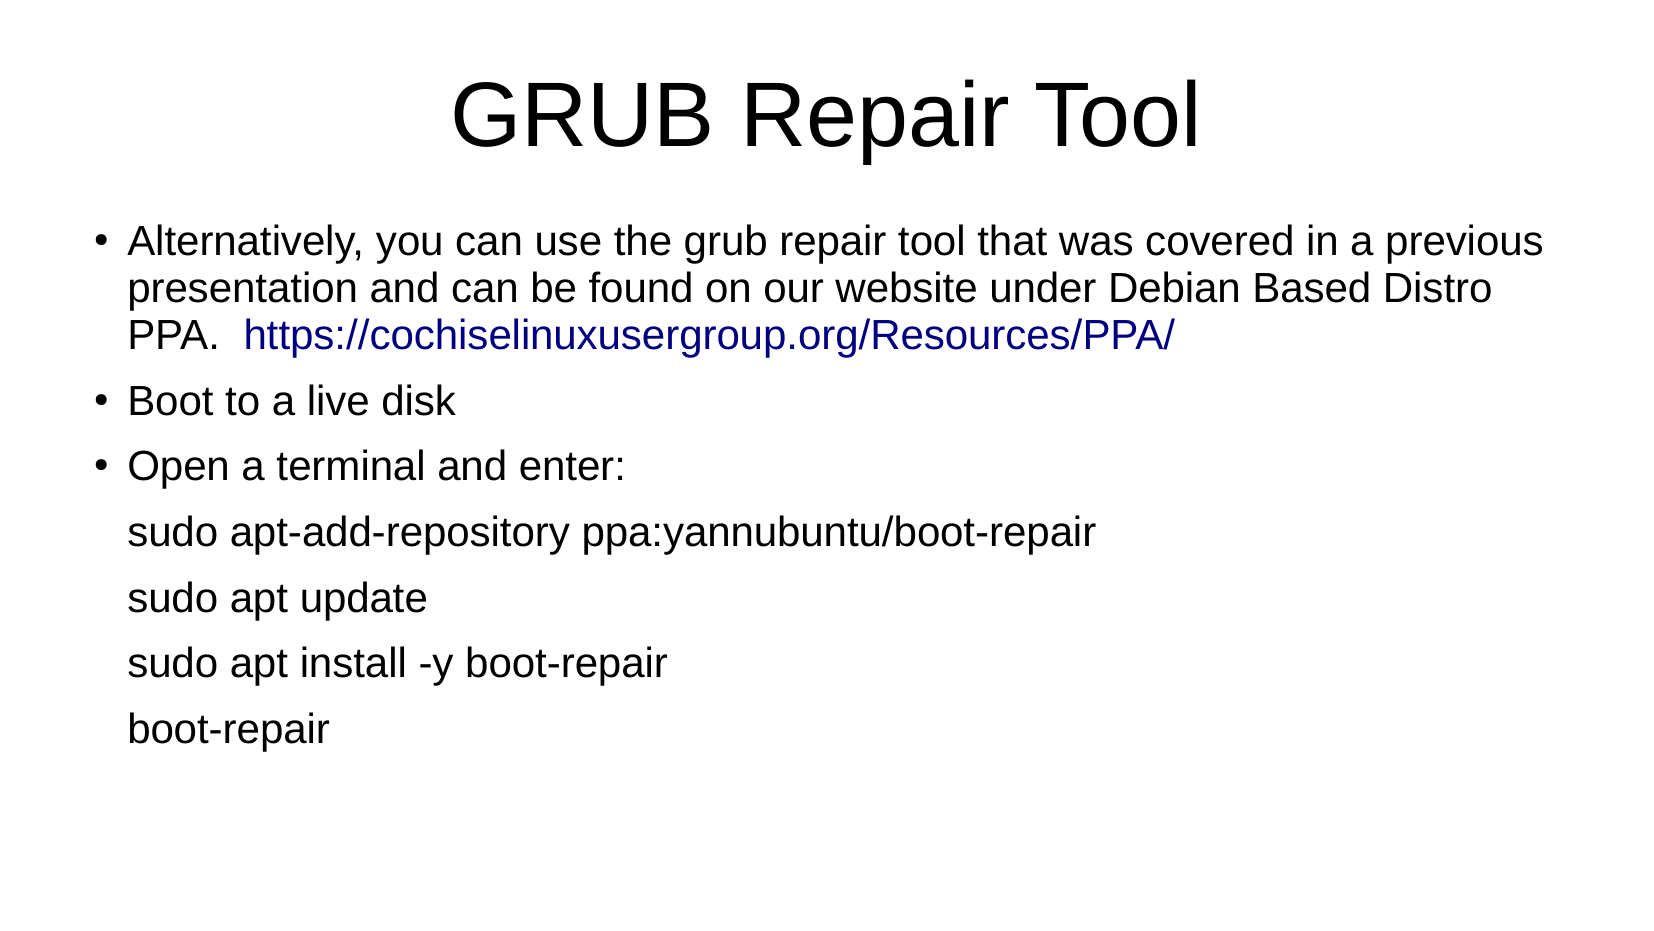

# GRUB Repair Tool
Alternatively, you can use the grub repair tool that was covered in a previous presentation and can be found on our website under Debian Based Distro PPA. https://cochiselinuxusergroup.org/Resources/PPA/
Boot to a live disk
Open a terminal and enter:
sudo apt-add-repository ppa:yannubuntu/boot-repair
sudo apt update
sudo apt install -y boot-repair
boot-repair